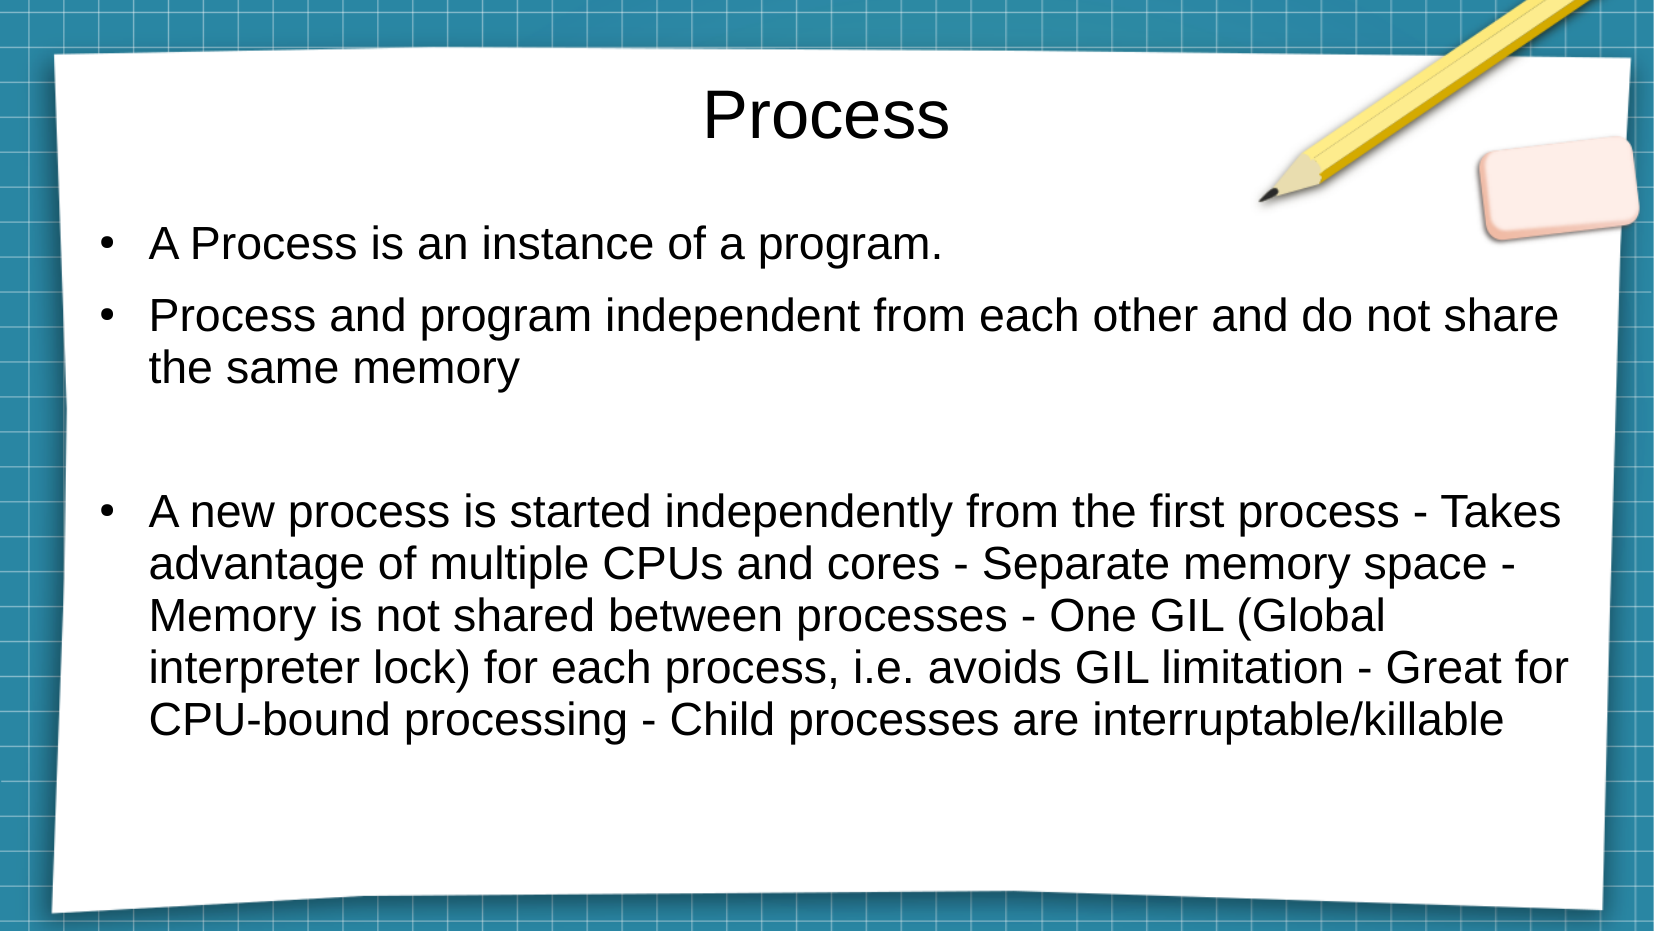

# Process
A Process is an instance of a program.
Process and program independent from each other and do not share the same memory
A new process is started independently from the first process - Takes advantage of multiple CPUs and cores - Separate memory space - Memory is not shared between processes - One GIL (Global interpreter lock) for each process, i.e. avoids GIL limitation - Great for CPU-bound processing - Child processes are interruptable/killable